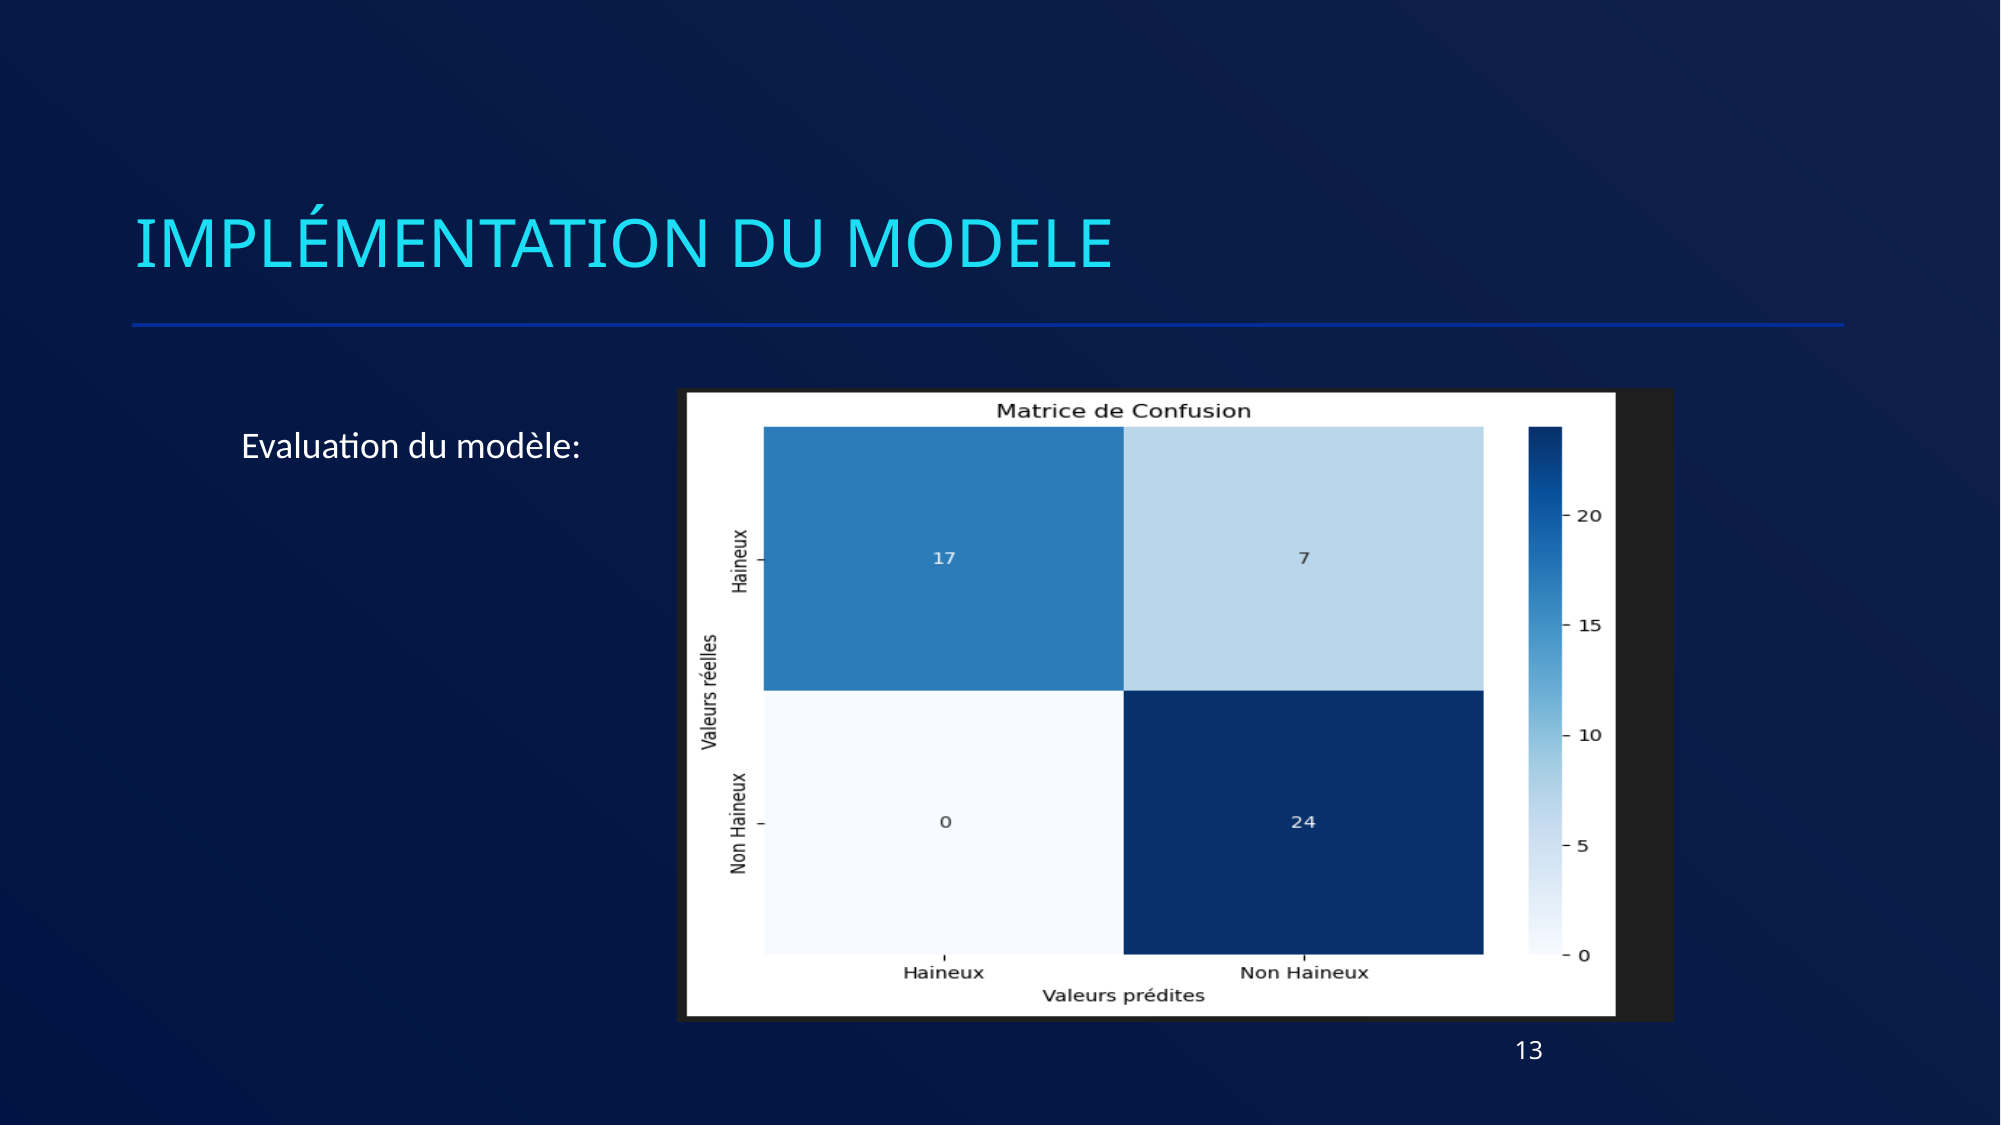

# Implémentation du modele
Evaluation du modèle: